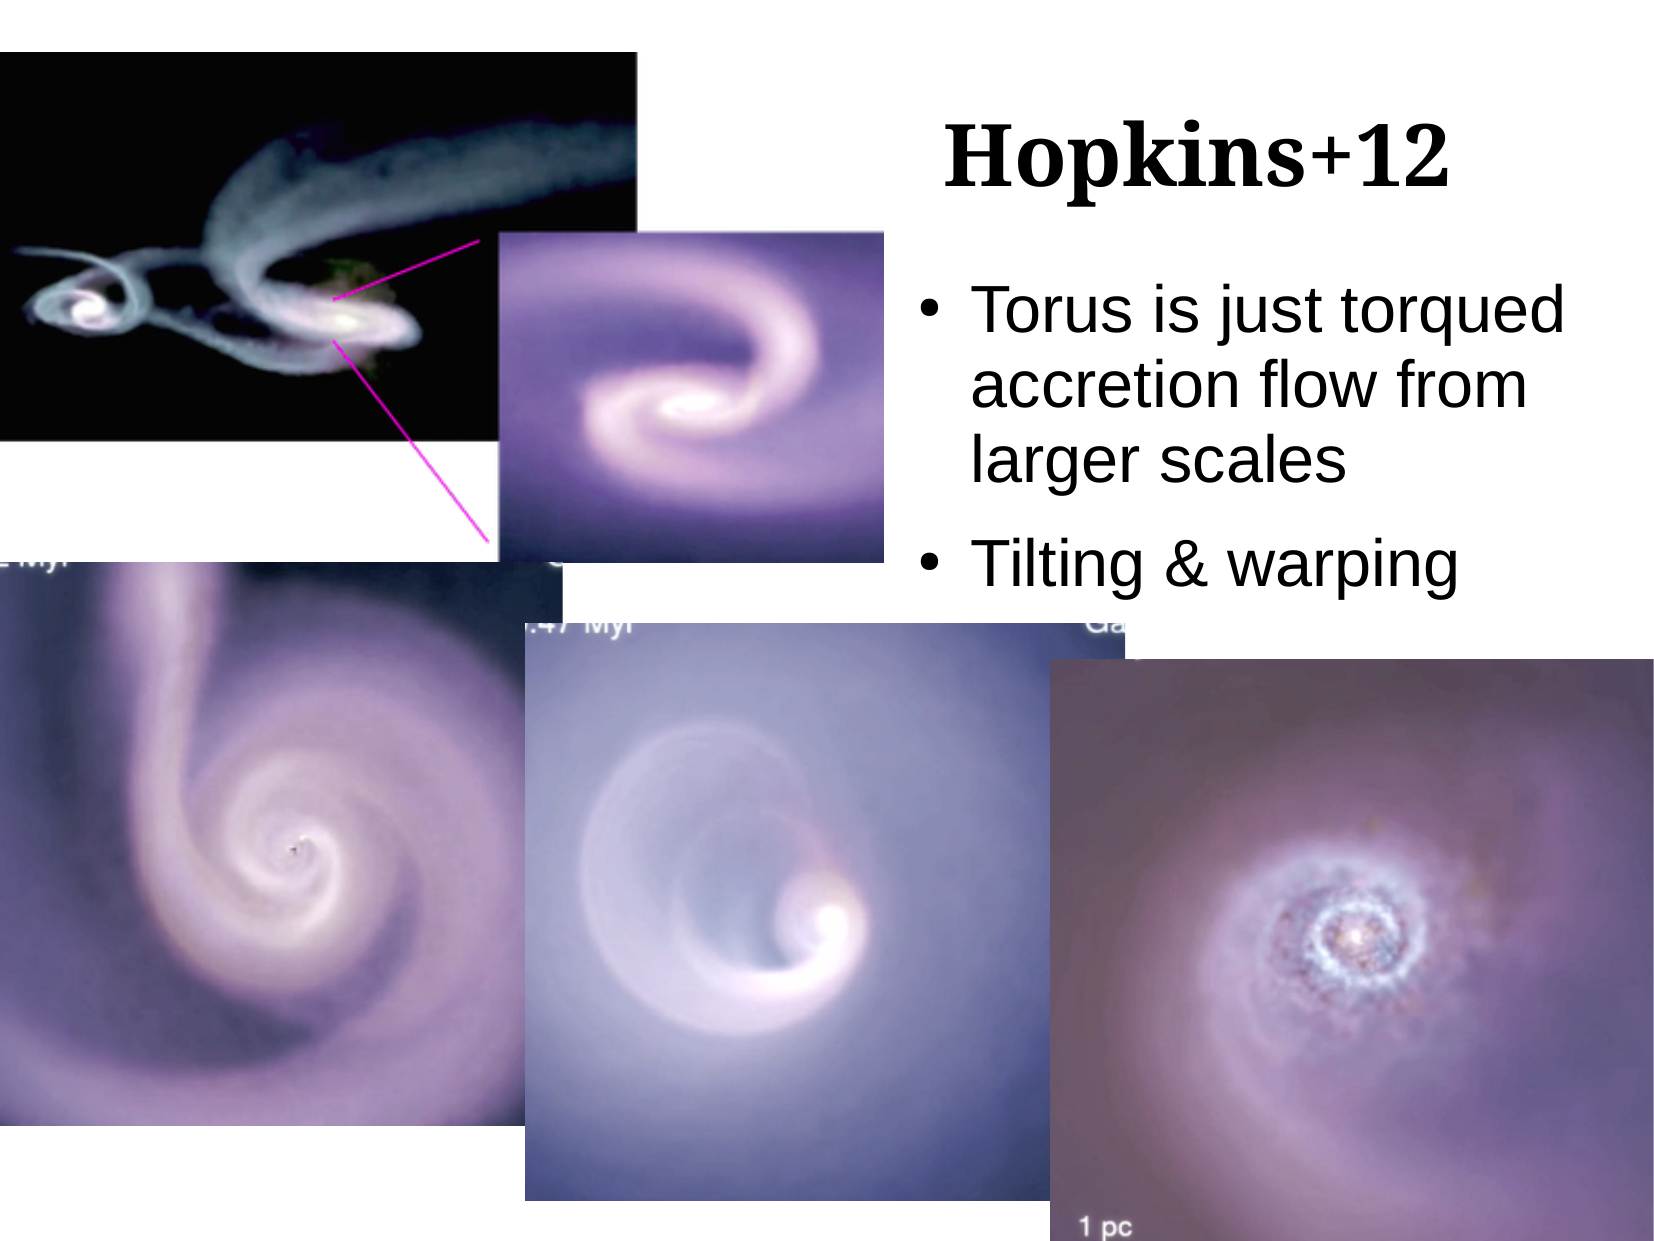

# Hopkins+12
Torus is just torqued accretion flow from larger scales
Tilting & warping